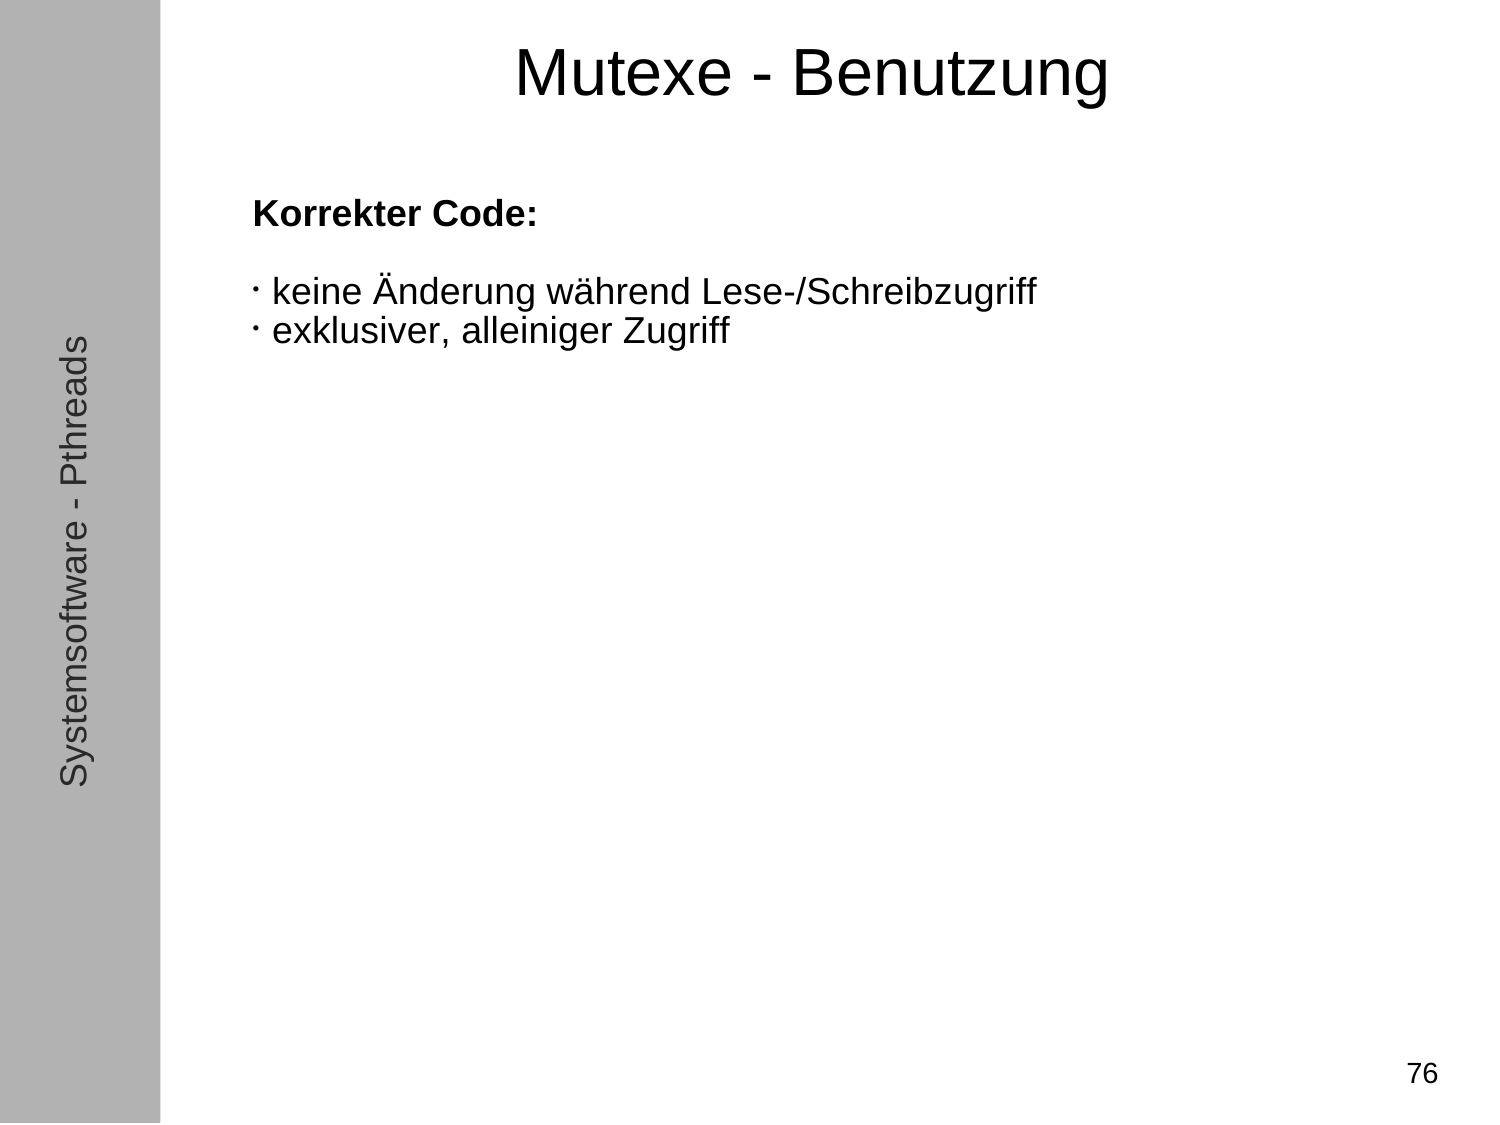

Mutexe - Benutzung
Korrekter Code:
keine Änderung während Lese-/Schreibzugriff
exklusiver, alleiniger Zugriff
Systemsoftware - Pthreads